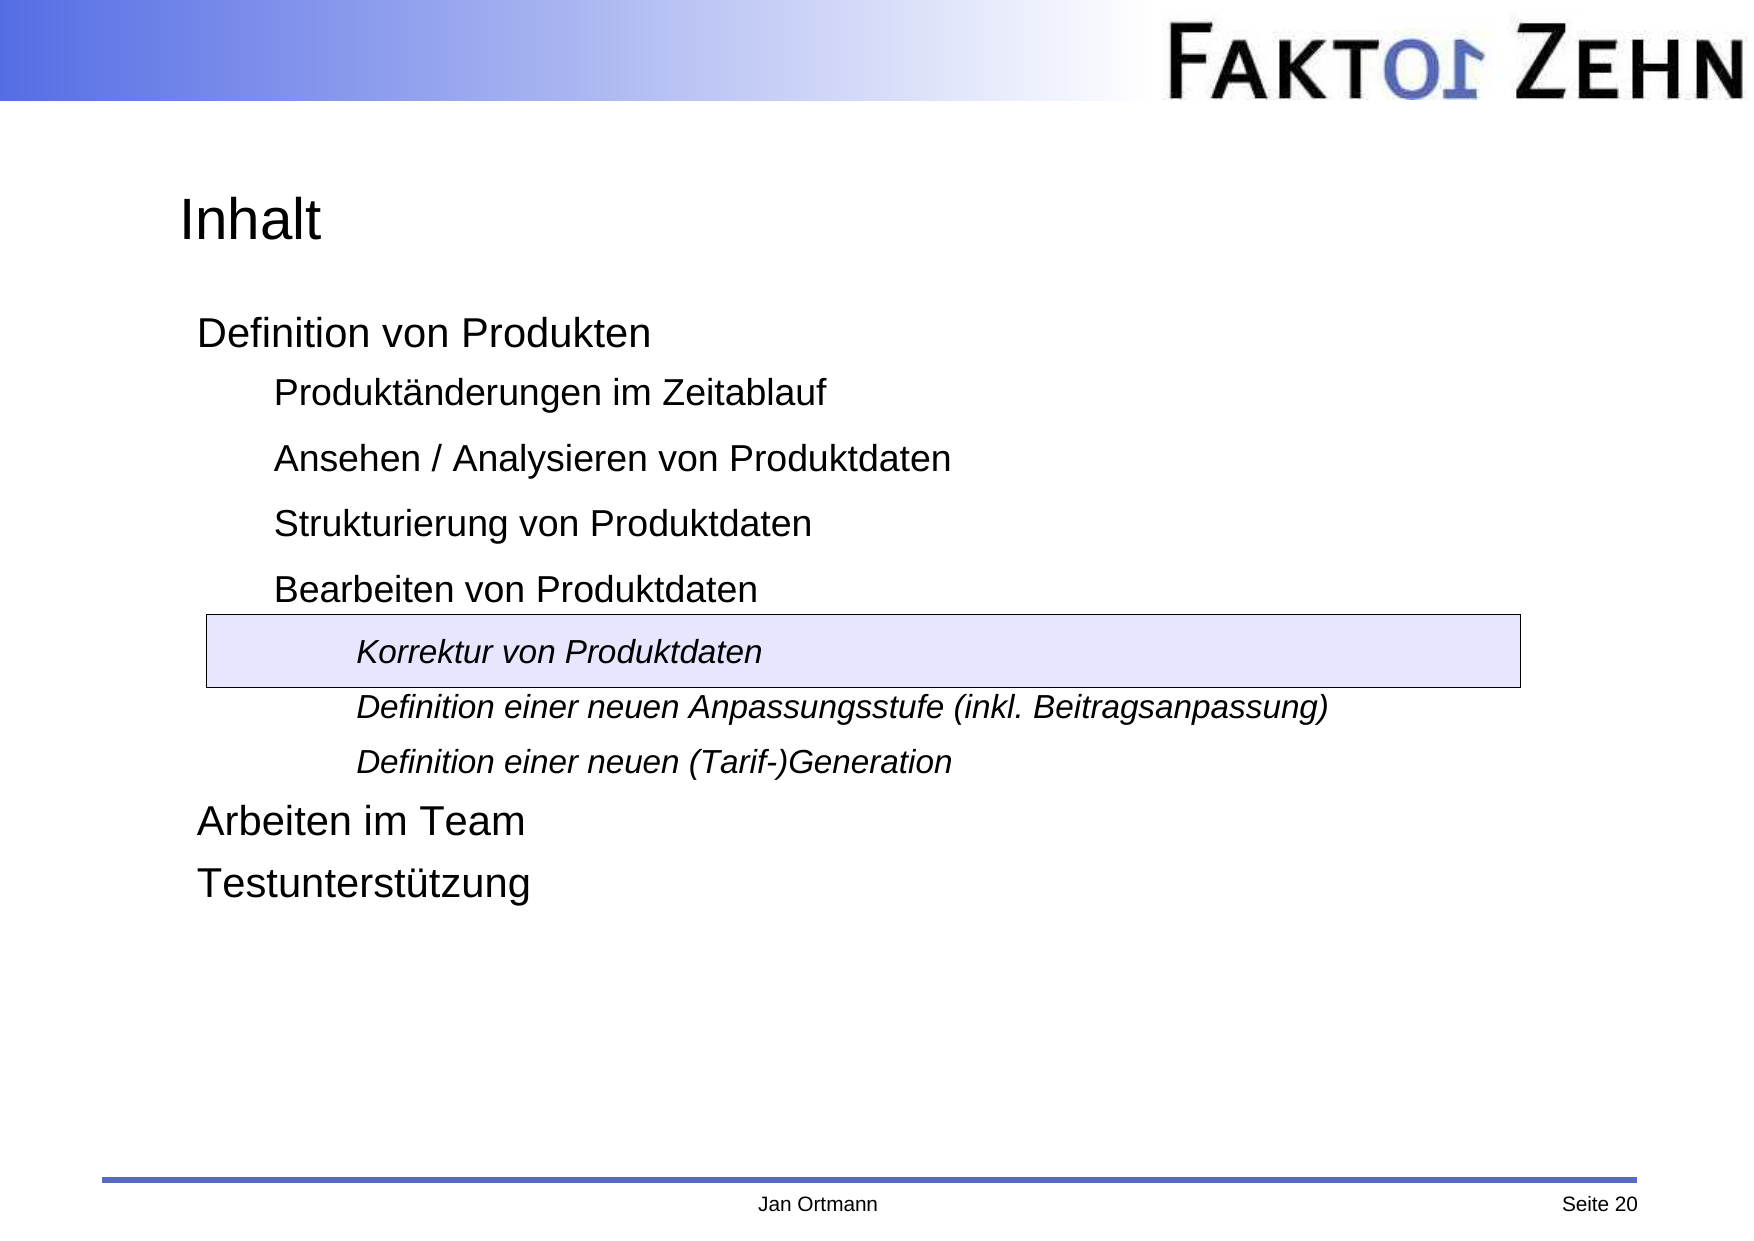

# Inhalt
Definition von Produkten
Produktänderungen im Zeitablauf
Ansehen / Analysieren von Produktdaten
Strukturierung von Produktdaten
Bearbeiten von Produktdaten
Korrektur von Produktdaten
Definition einer neuen Anpassungsstufe (inkl. Beitragsanpassung)
Definition einer neuen (Tarif-)Generation
Arbeiten im Team
Testunterstützung